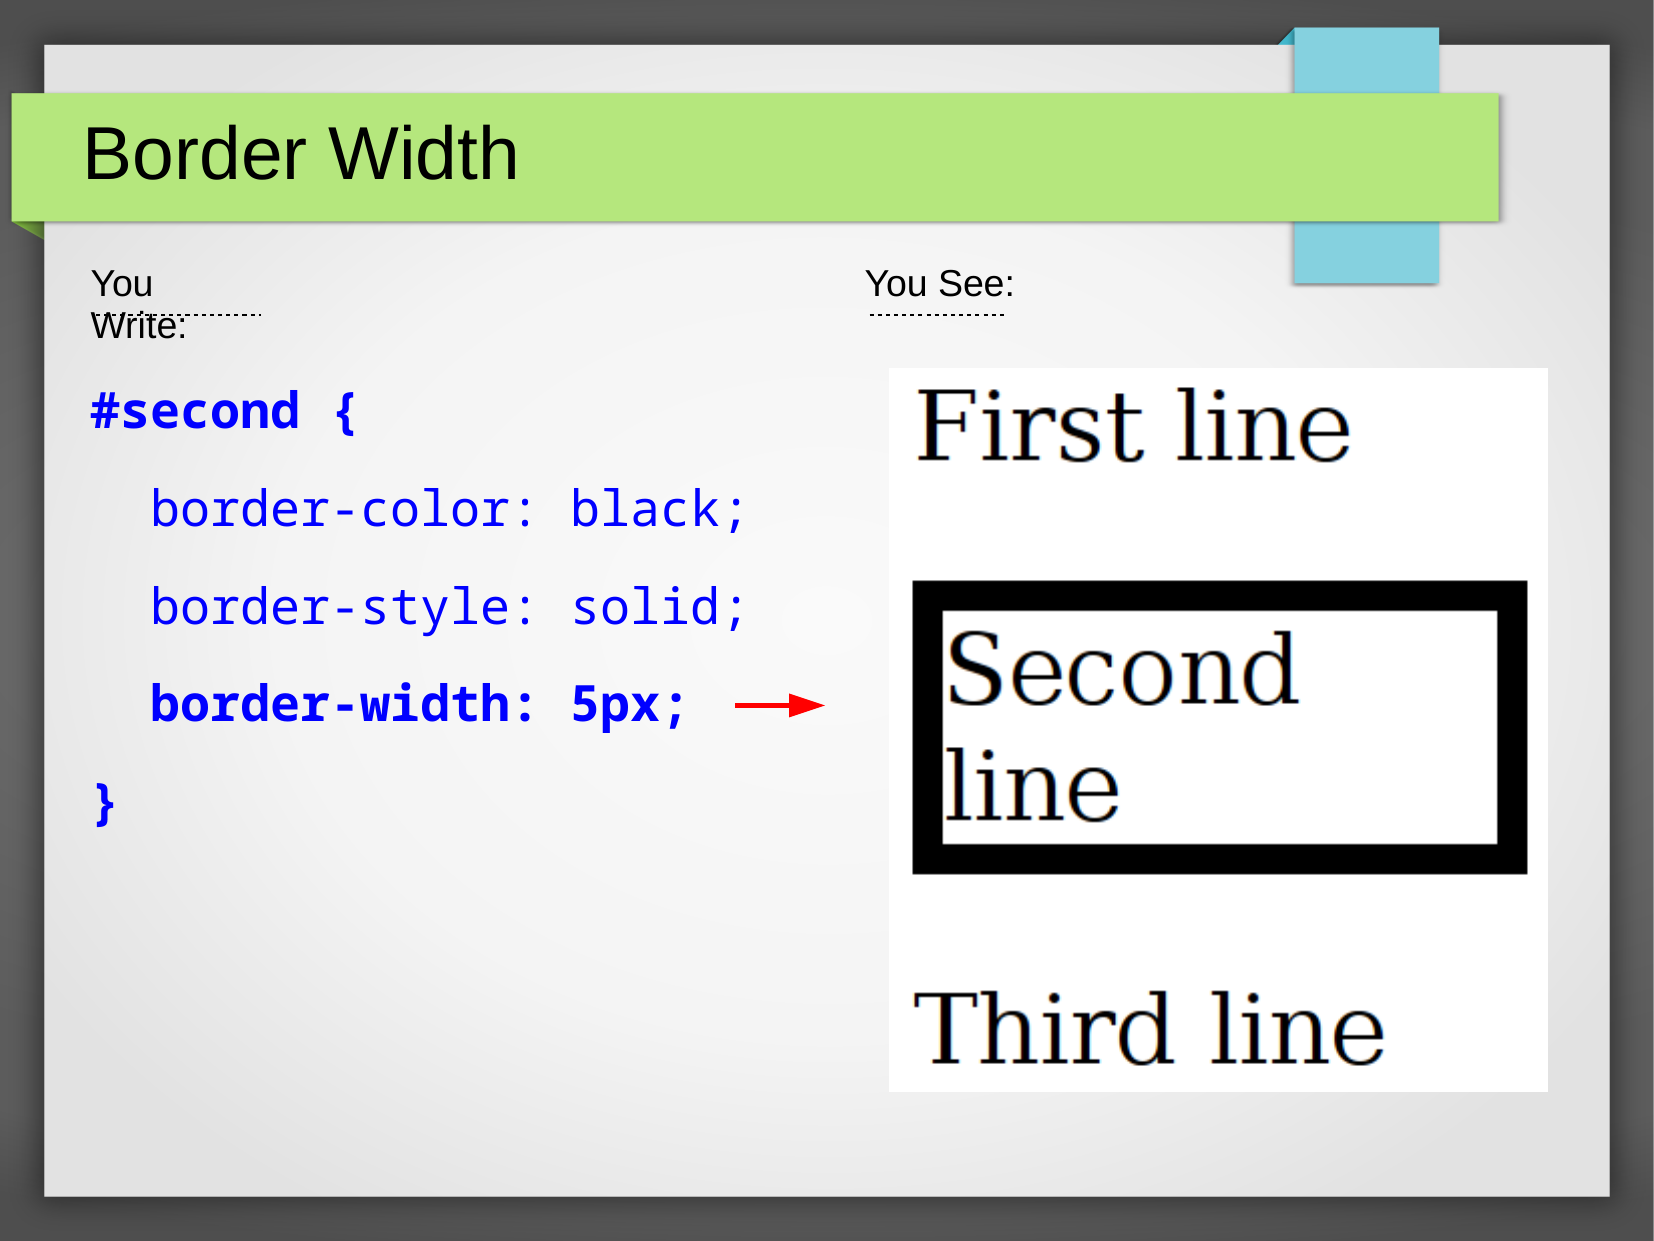

# Border Width
You Write:
You See:
#second {
 border-color: black;
 border-style: solid;
 border-width: 5px;
}